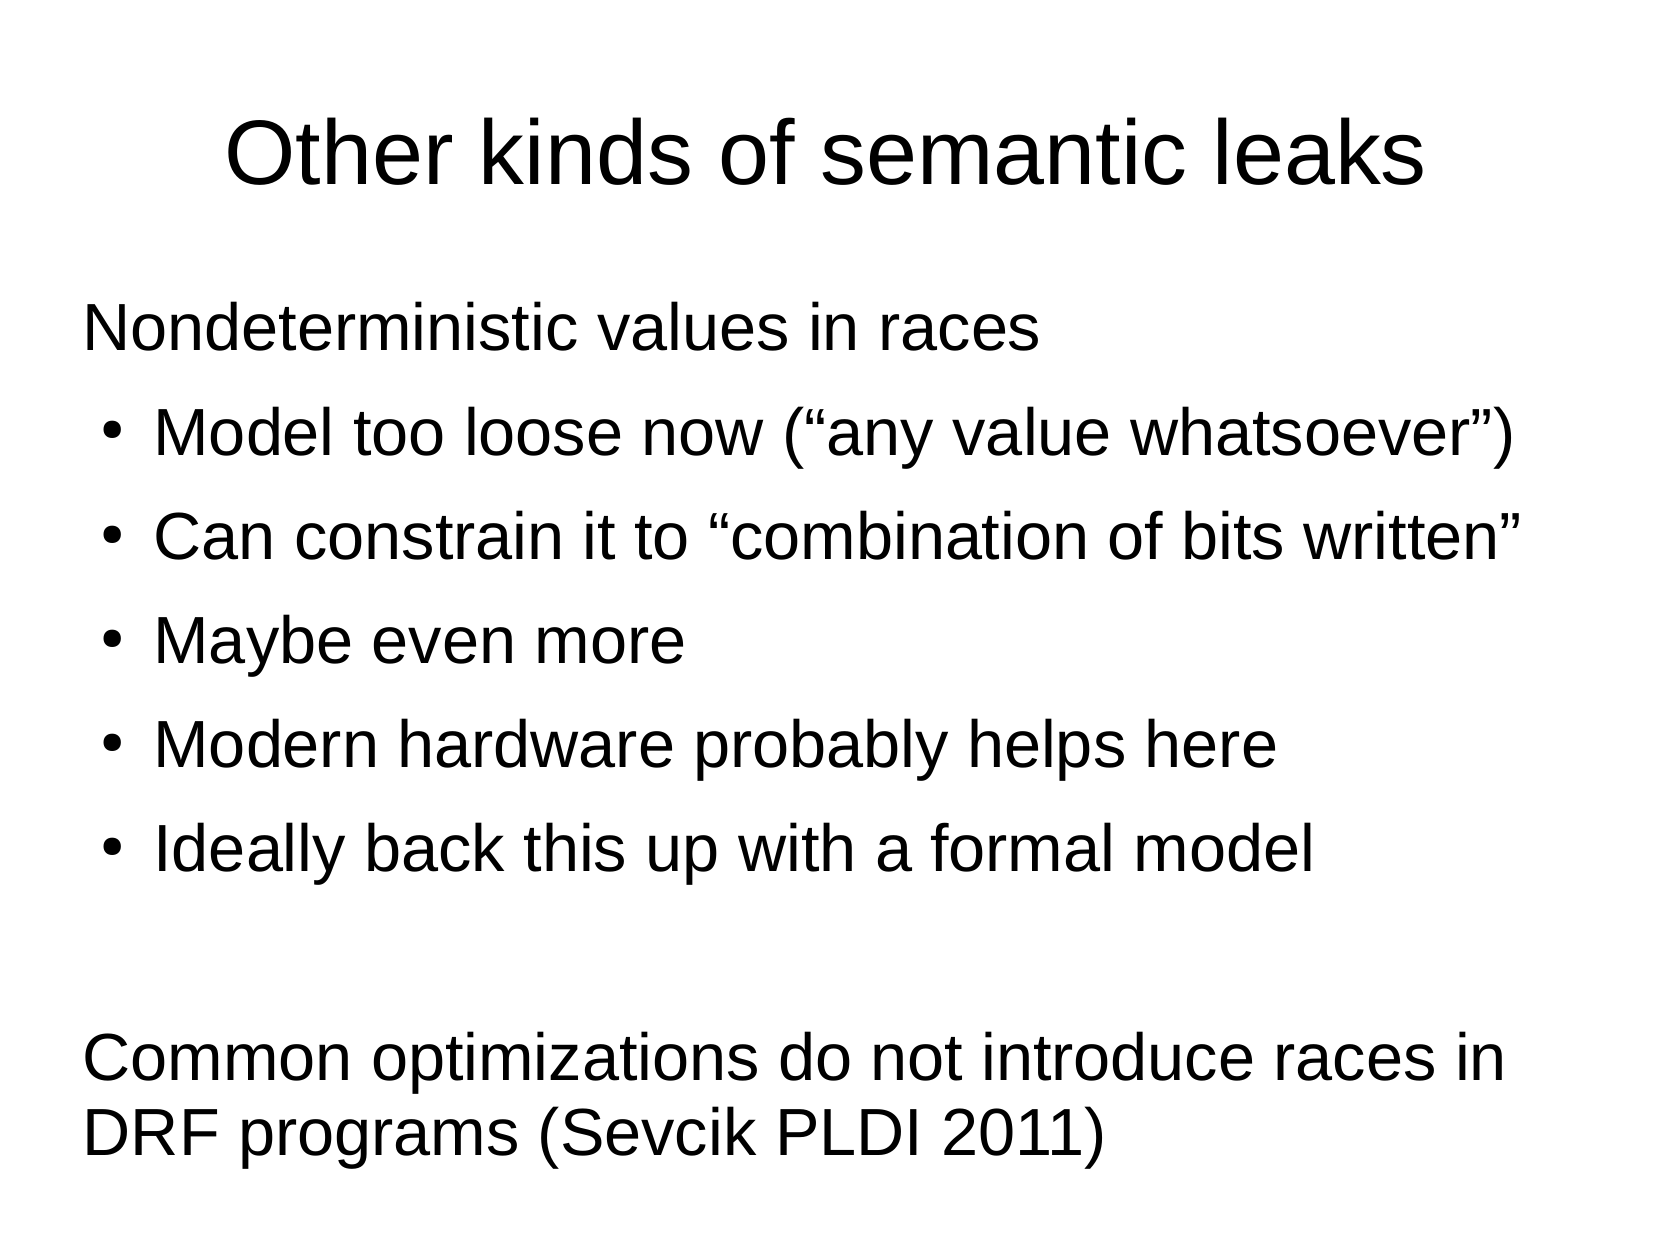

# Other kinds of semantic leaks
Nondeterministic values in races
Model too loose now (“any value whatsoever”)
Can constrain it to “combination of bits written”
Maybe even more
Modern hardware probably helps here
Ideally back this up with a formal model
Common optimizations do not introduce races in DRF programs (Sevcik PLDI 2011)